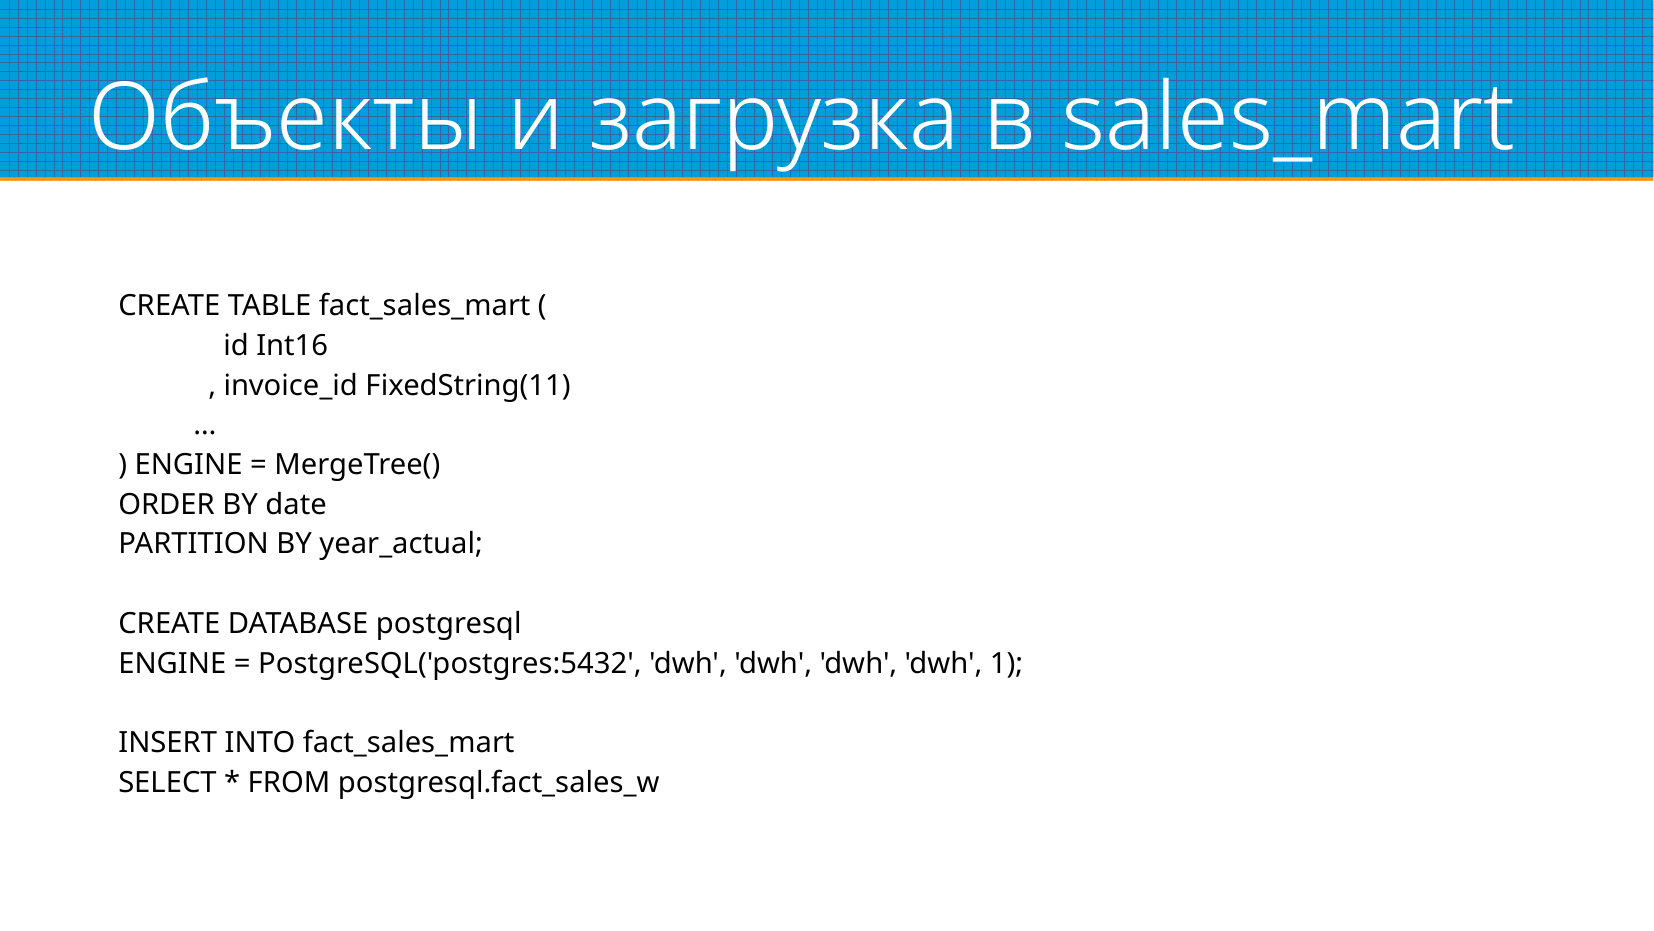

# Объекты и загрузка в sales_mart
CREATE TABLE fact_sales_mart (
 id Int16
 , invoice_id FixedString(11)
	…
) ENGINE = MergeTree()
ORDER BY date
PARTITION BY year_actual;
CREATE DATABASE postgresql
ENGINE = PostgreSQL('postgres:5432', 'dwh', 'dwh', 'dwh', 'dwh', 1);
INSERT INTO fact_sales_mart
SELECT * FROM postgresql.fact_sales_w